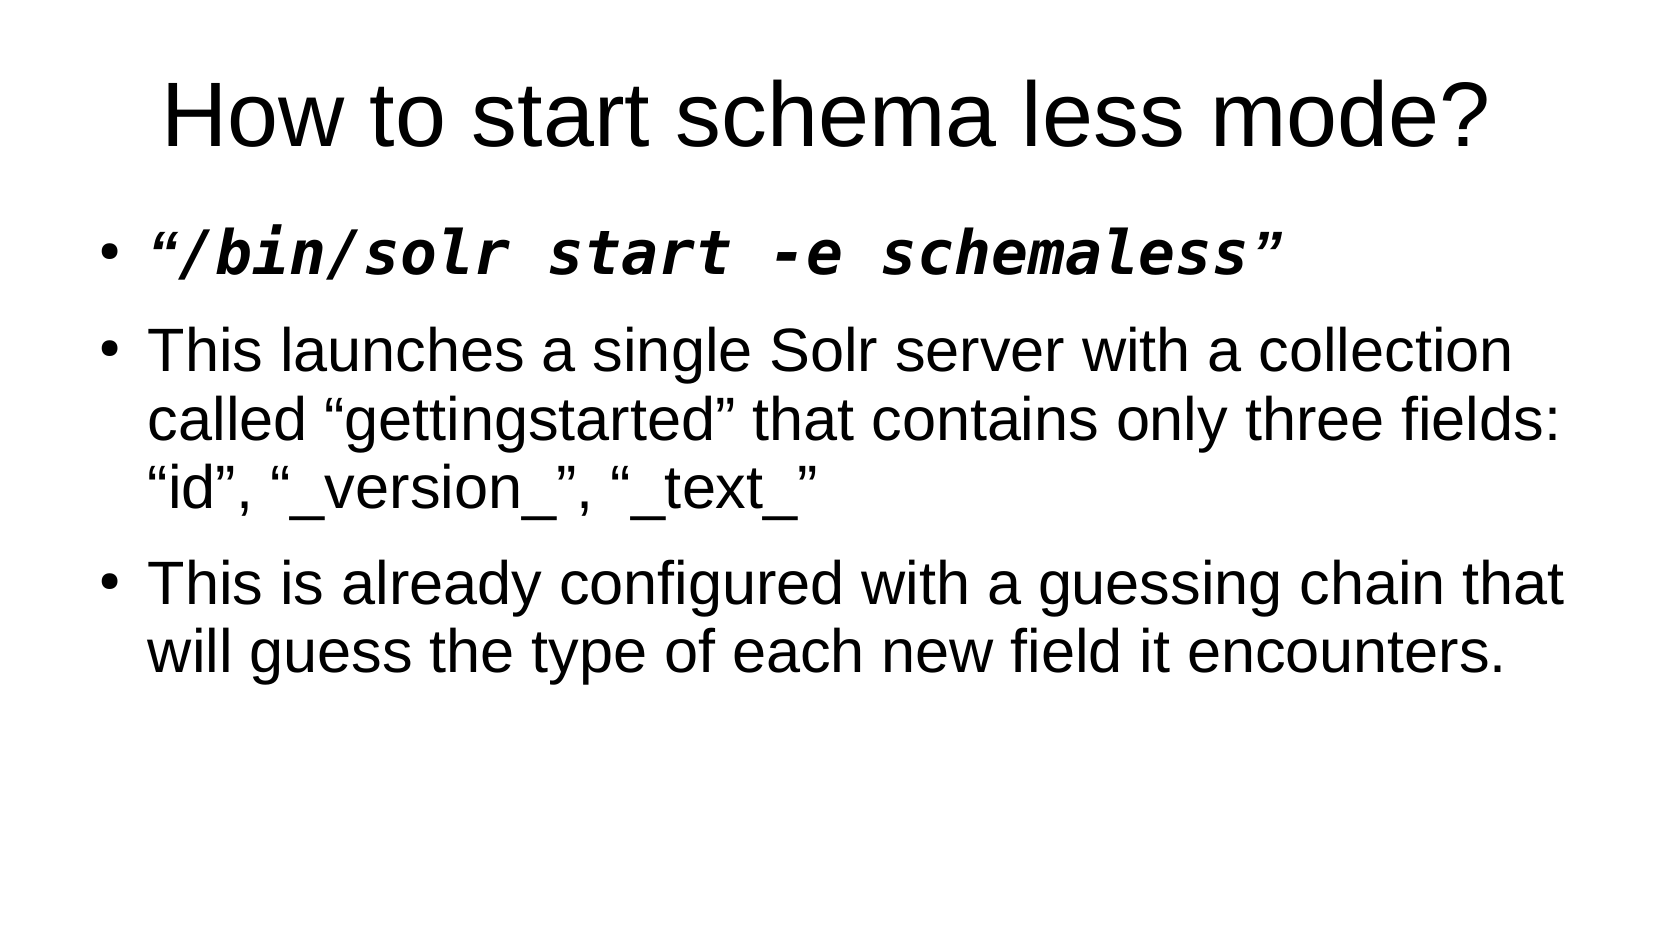

# How to start schema less mode?
“/bin/solr start -e schemaless”
This launches a single Solr server with a collection called “gettingstarted” that contains only three fields: “id”, “_version_”, “_text_”
This is already configured with a guessing chain that will guess the type of each new field it encounters.